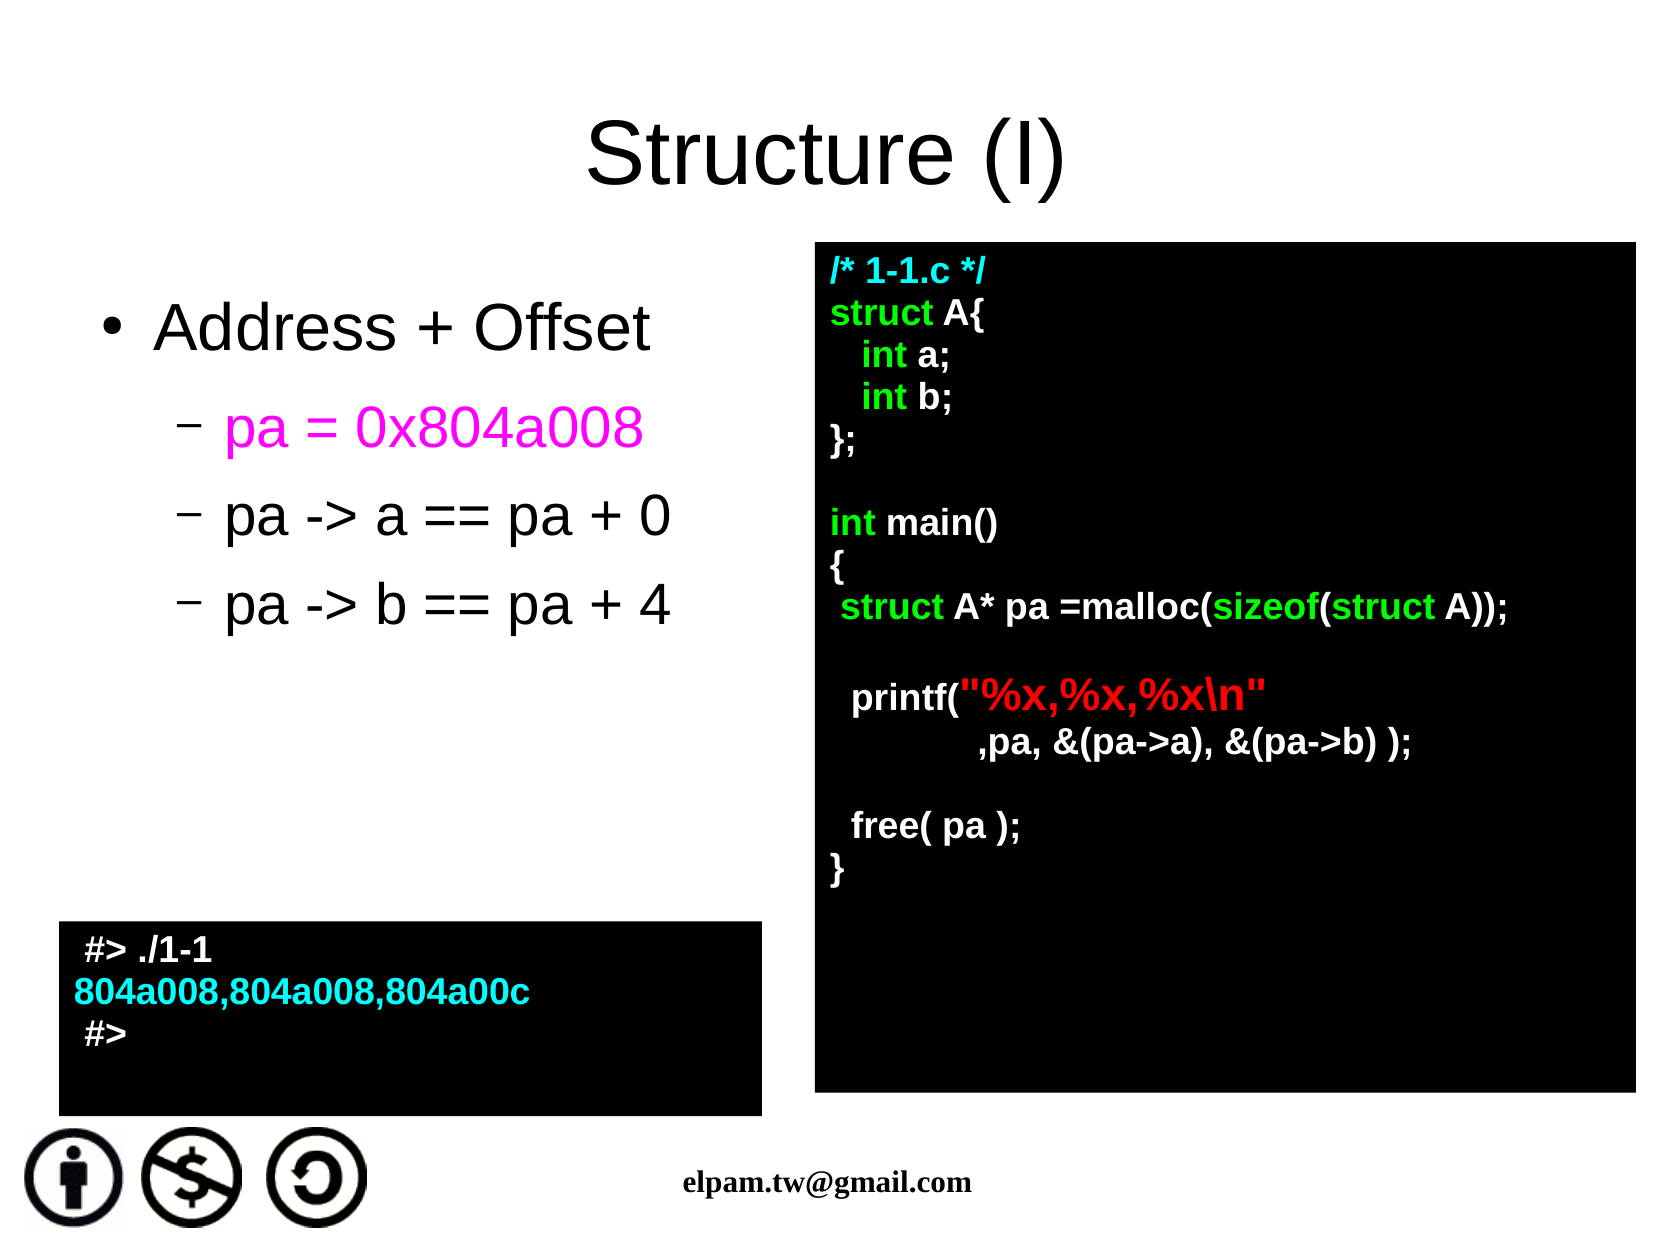

# Structure (I)
/* 1-1.c */
struct A{
 int a;
 int b;
};
int main()
{
 struct A* pa =malloc(sizeof(struct A));
 printf("%x,%x,%x\n"
		,pa, &(pa->a), &(pa->b) );
 free( pa );
}
Address + Offset
pa = 0x804a008
pa -> a == pa + 0
pa -> b == pa + 4
 #> ./1-1
804a008,804a008,804a00c
 #>